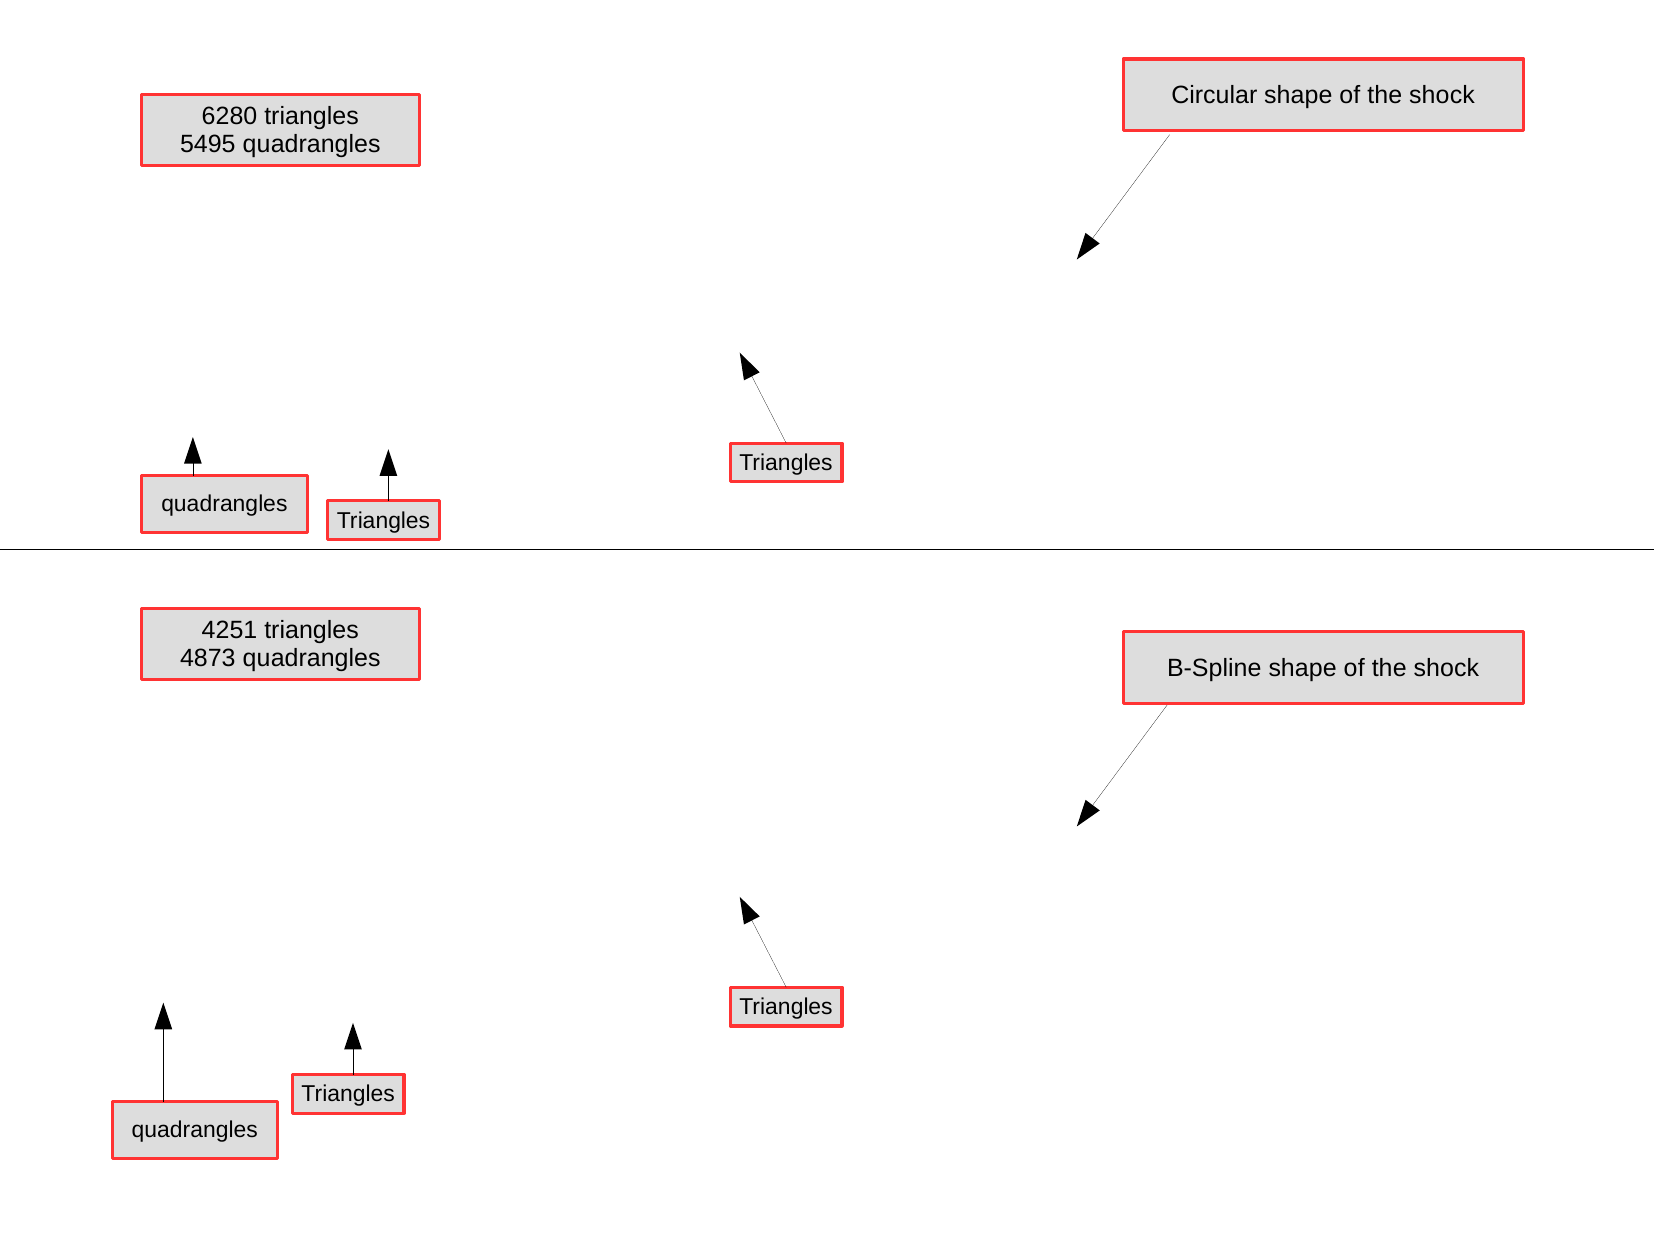

Circular shape of the shock
6280 triangles
5495 quadrangles
Triangles
quadrangles
Triangles
4251 triangles
4873 quadrangles
B-Spline shape of the shock
Triangles
quadrangles
Triangles
Triangles &
 Quadrangle
Triangles
quadrangles